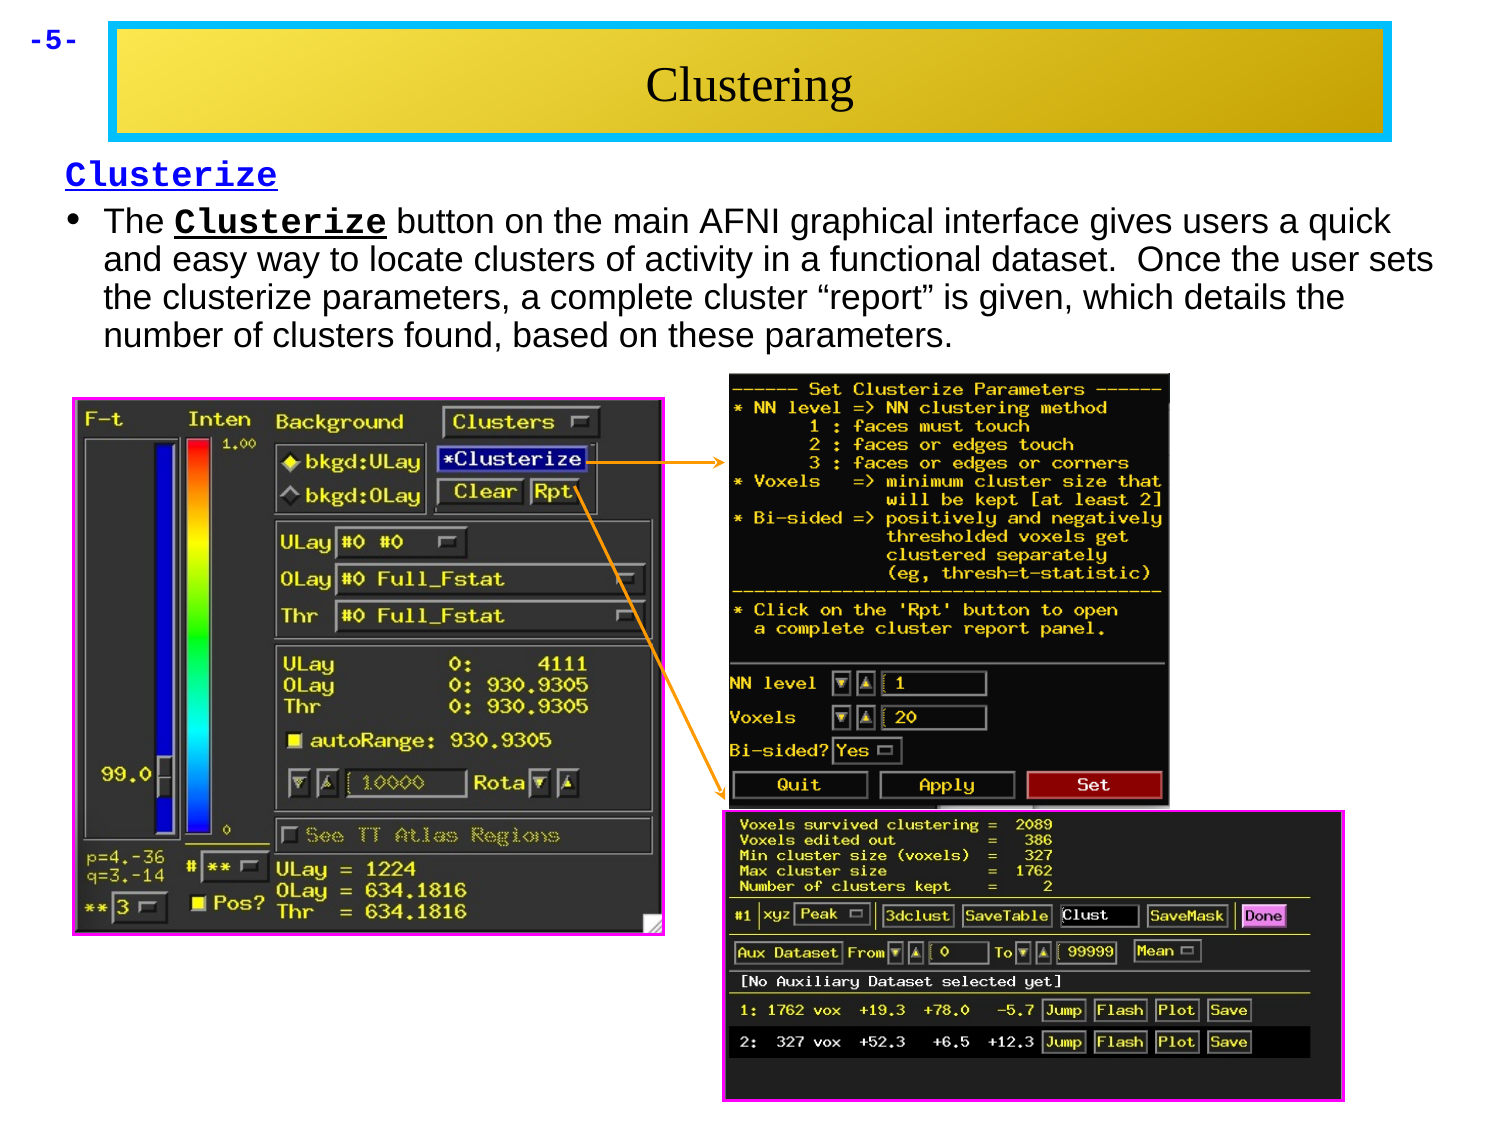

Clustering
# Clusterize
The Clusterize button on the main AFNI graphical interface gives users a quick and easy way to locate clusters of activity in a functional dataset. Once the user sets the clusterize parameters, a complete cluster “report” is given, which details the number of clusters found, based on these parameters.